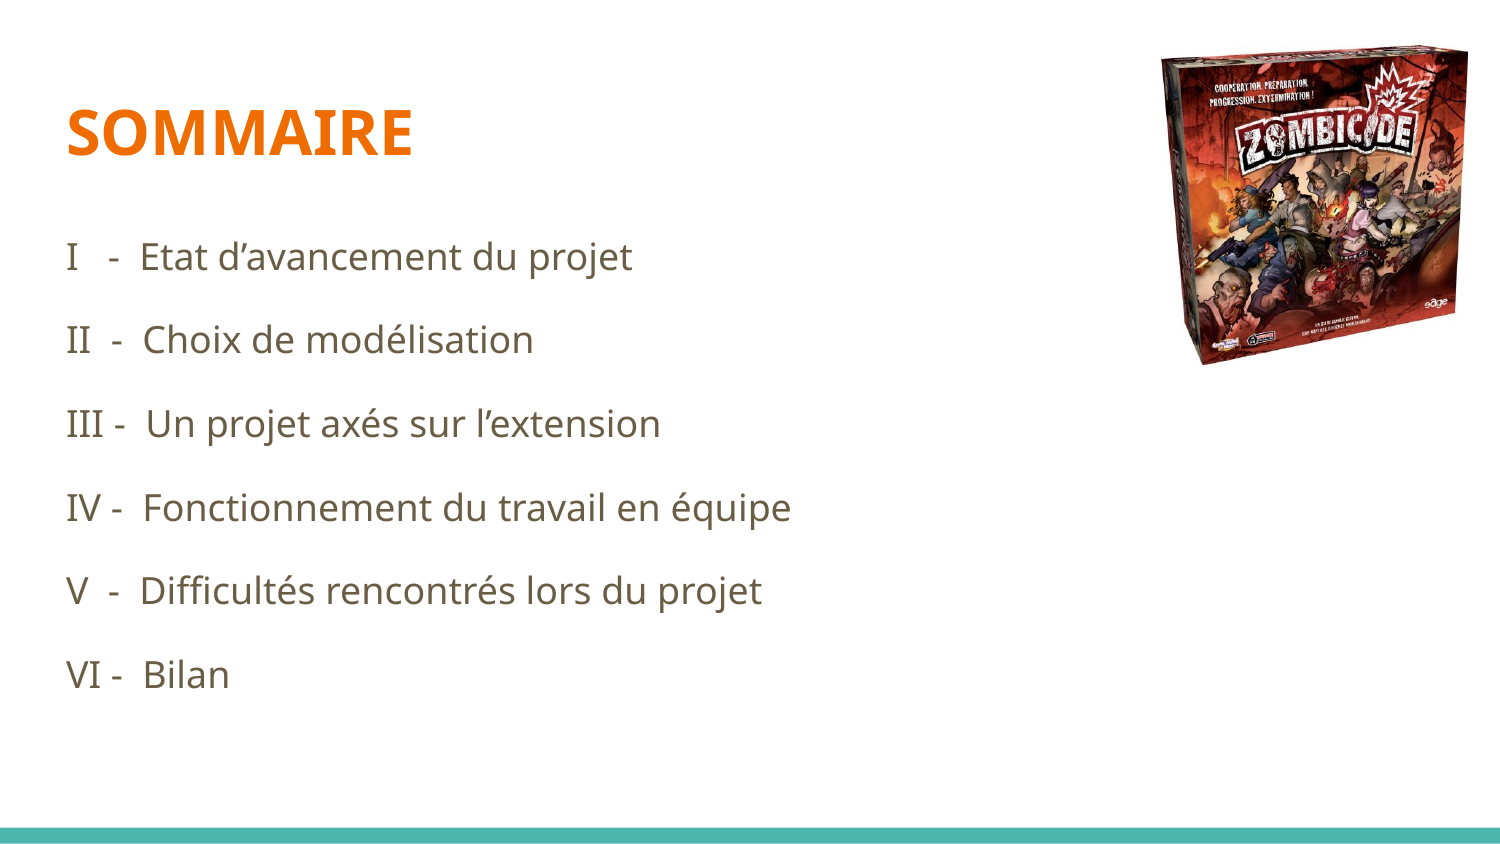

# SOMMAIRE
I - Etat d’avancement du projet
II - Choix de modélisation
III - Un projet axés sur l’extension
IV - Fonctionnement du travail en équipe
V - Difficultés rencontrés lors du projet
VI - Bilan